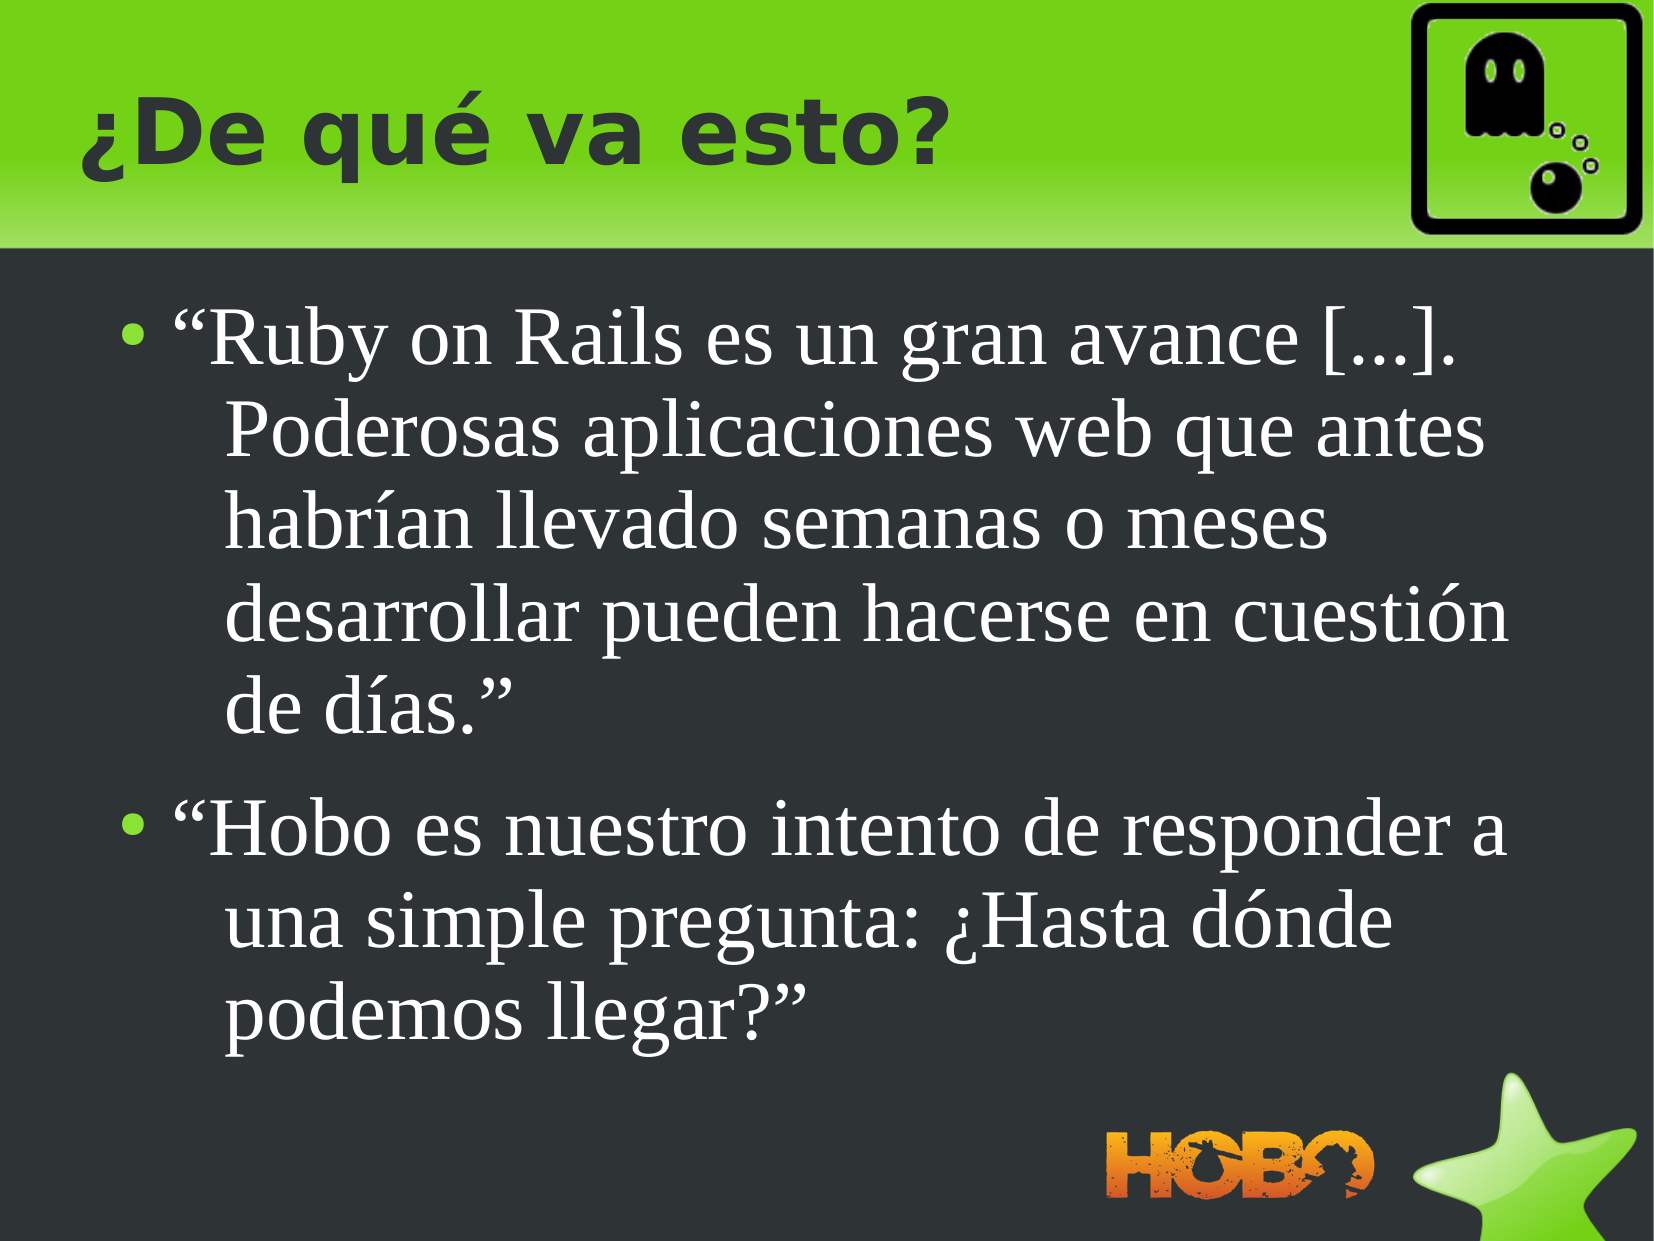

# ¿De qué va esto?
“Ruby on Rails es un gran avance [...]. Poderosas aplicaciones web que antes habrían llevado semanas o meses desarrollar pueden hacerse en cuestión de días.”
“Hobo es nuestro intento de responder a una simple pregunta: ¿Hasta dónde podemos llegar?”